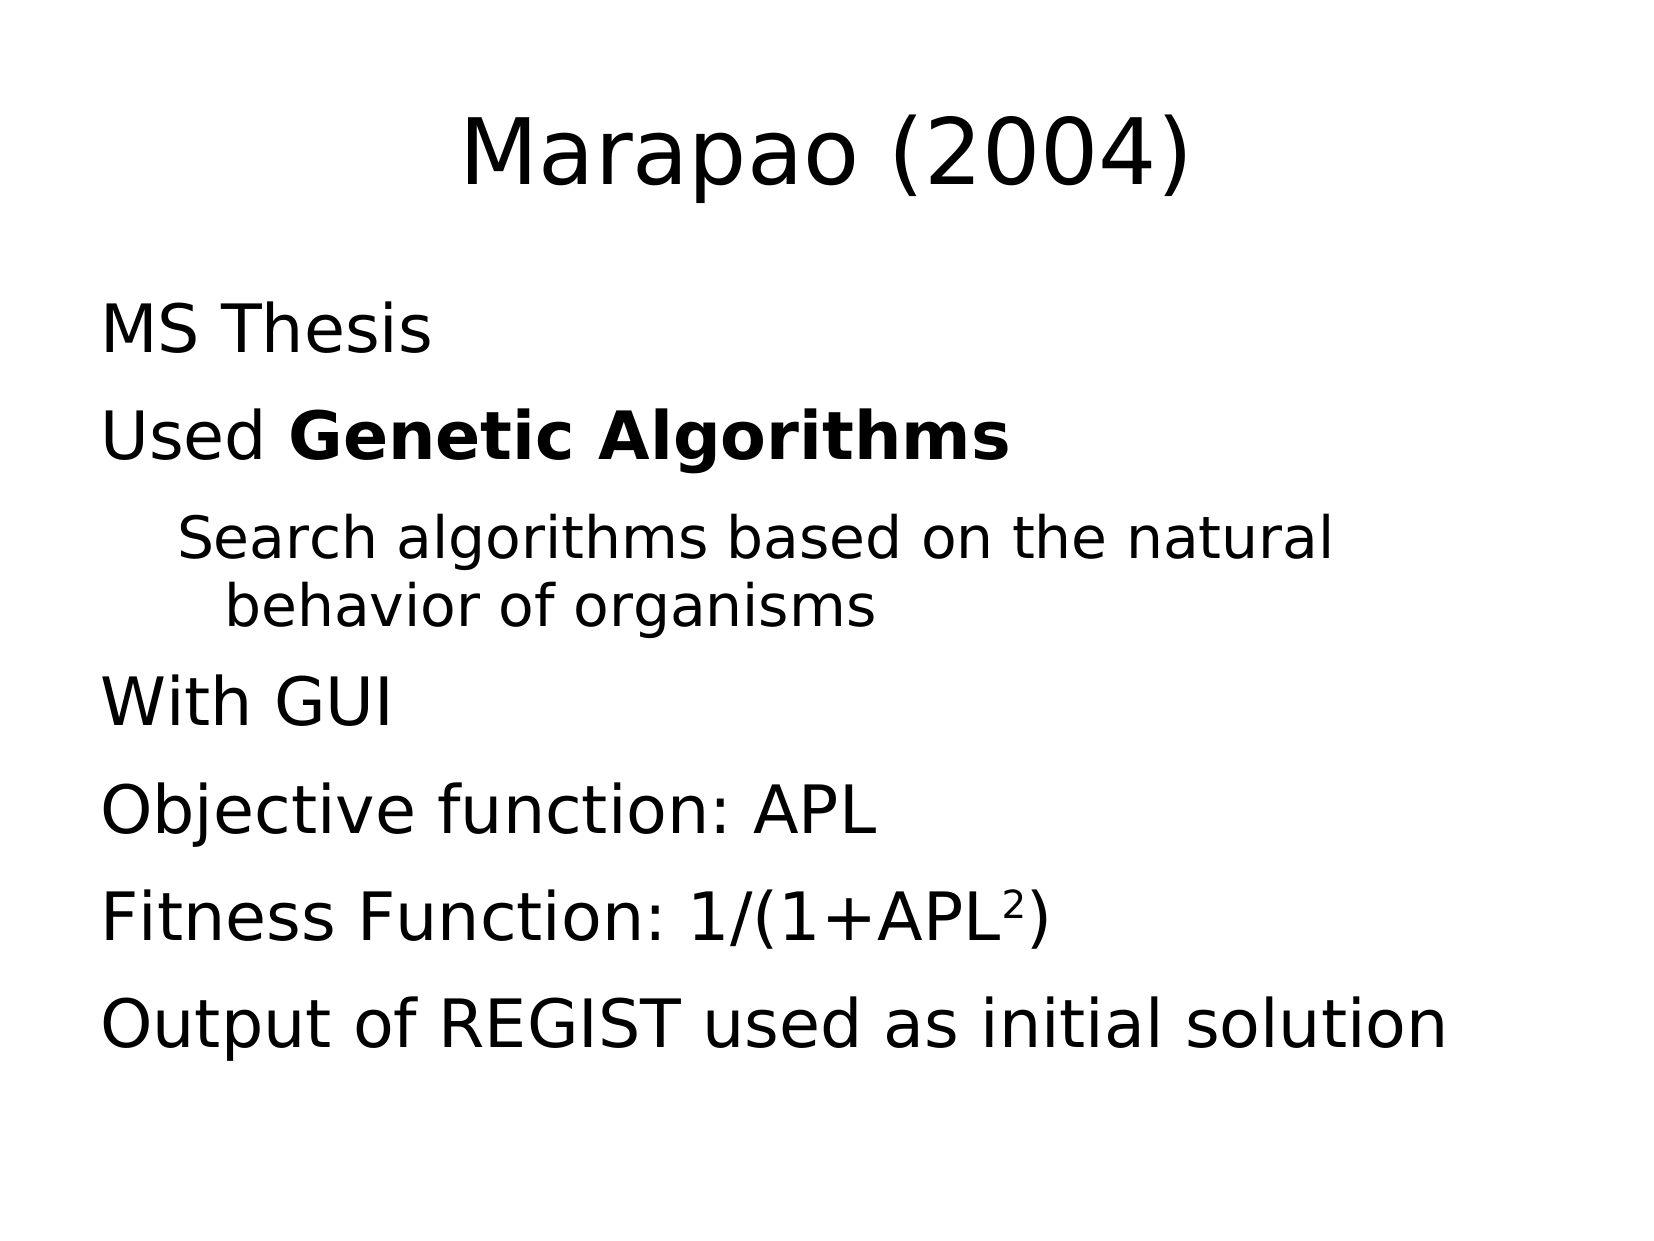

# Marapao (2004)
MS Thesis
Used Genetic Algorithms
Search algorithms based on the natural behavior of organisms
With GUI
Objective function: APL
Fitness Function: 1/(1+APL2)
Output of REGIST used as initial solution